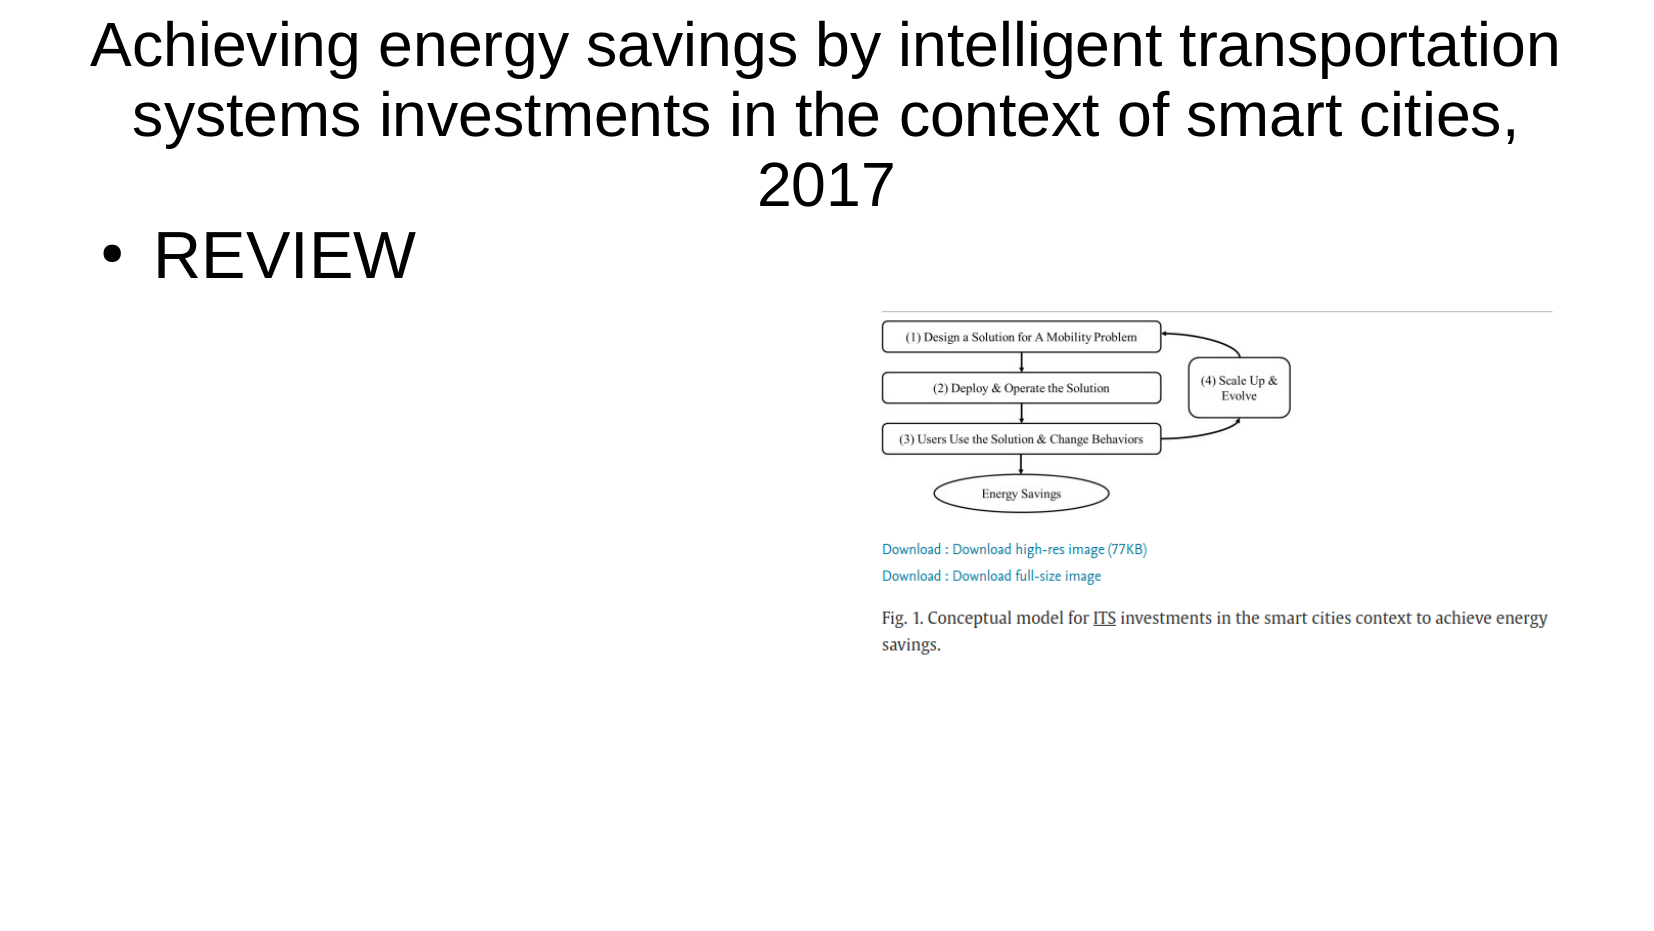

# Achieving energy savings by intelligent transportation systems investments in the context of smart cities, 2017
REVIEW